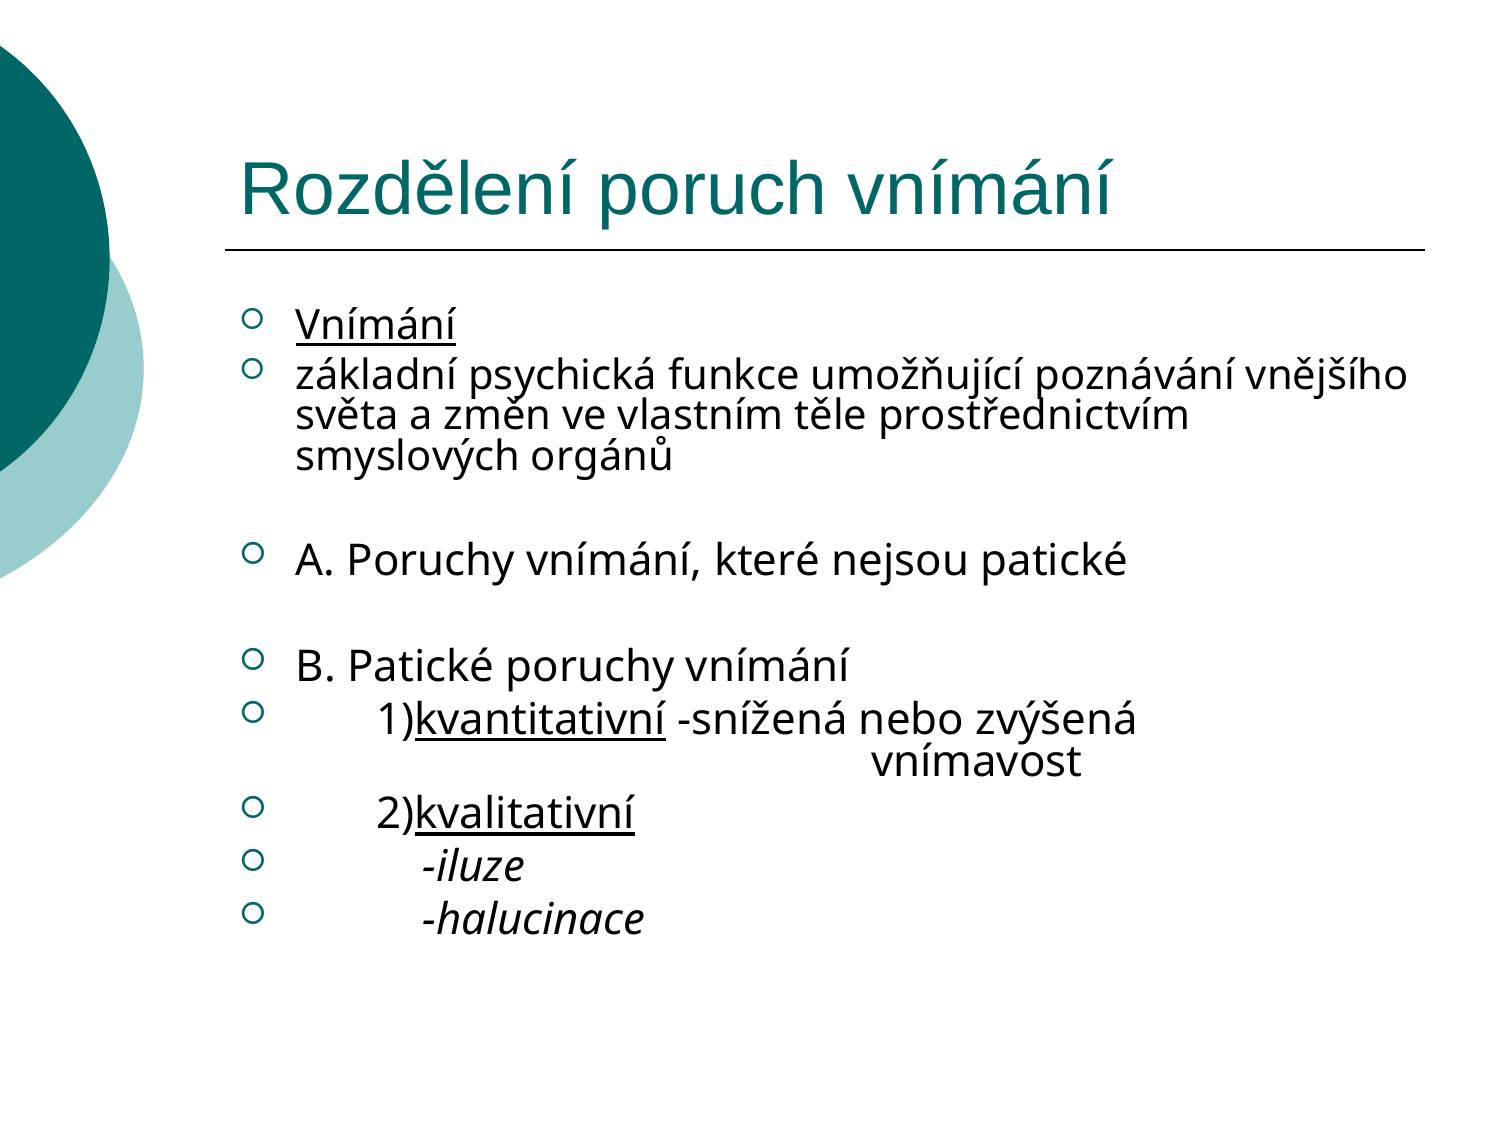

# Rozdělení poruch vnímání
Vnímání
základní psychická funkce umožňující poznávání vnějšího světa a změn ve vlastním těle prostřednictvím smyslových orgánů
A. Poruchy vnímání, které nejsou patické
B. Patické poruchy vnímání
 1)kvantitativní -snížená nebo zvýšená 	 vnímavost
 2)kvalitativní
 -iluze
 -halucinace